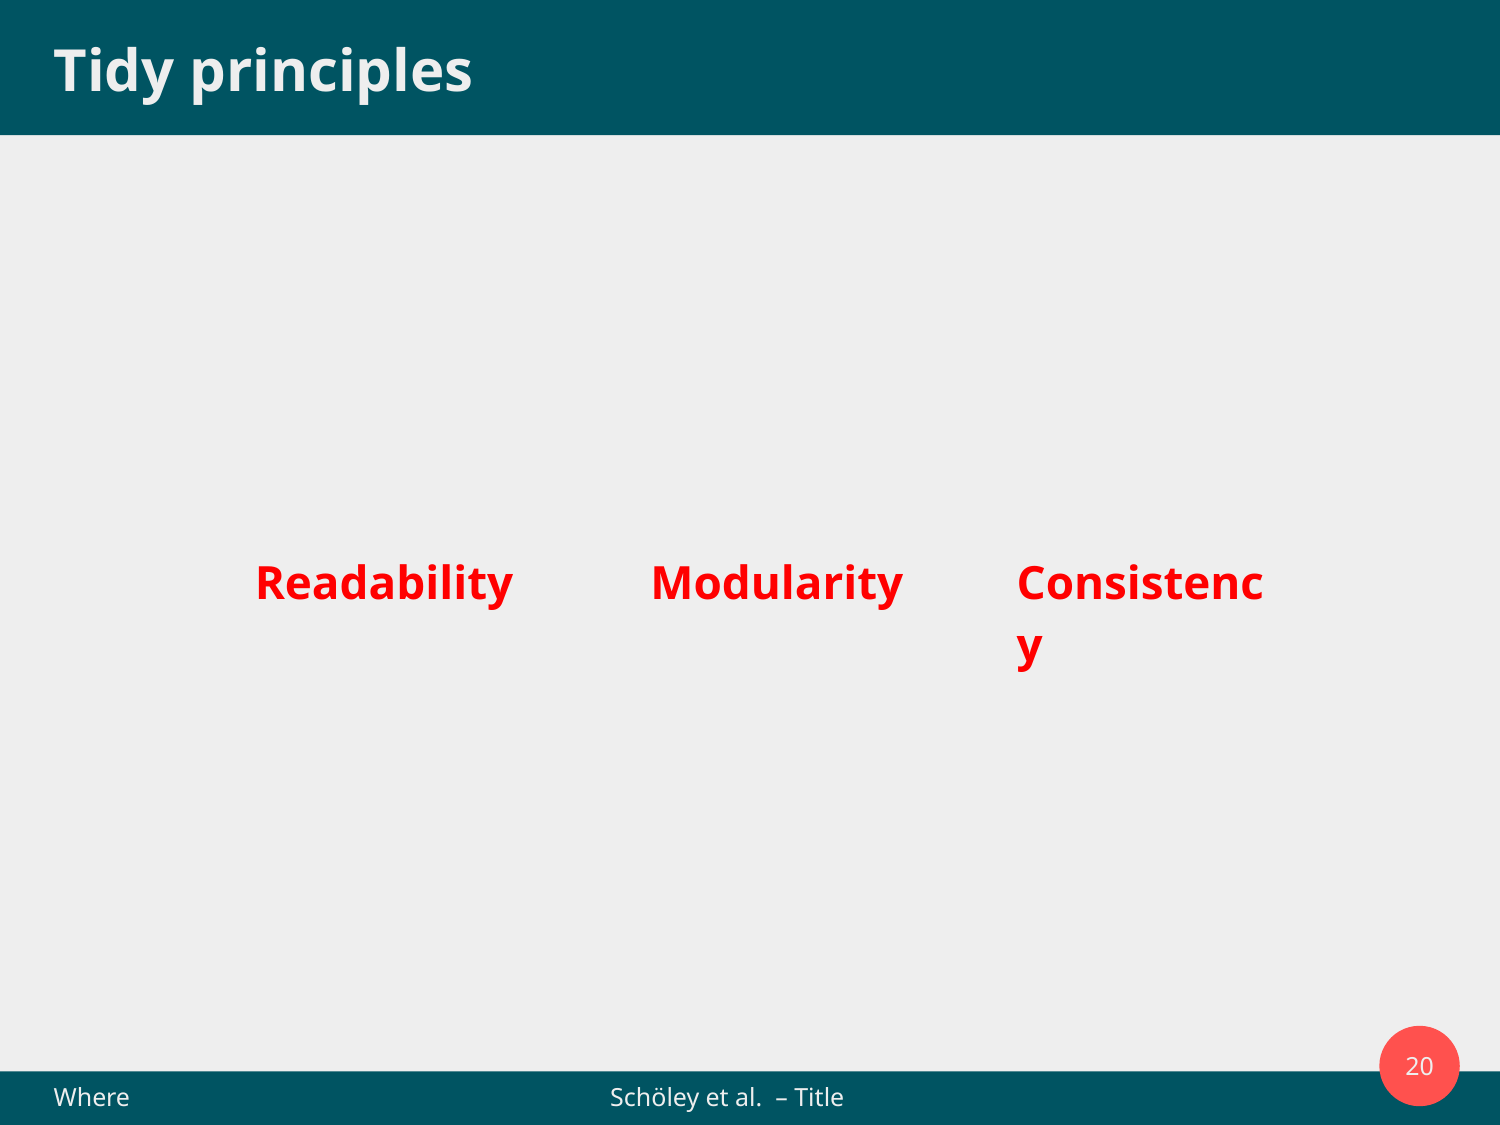

# Tidy principles
Readability
Modularity
Consistency
20
Where
Schöley et al. – Title